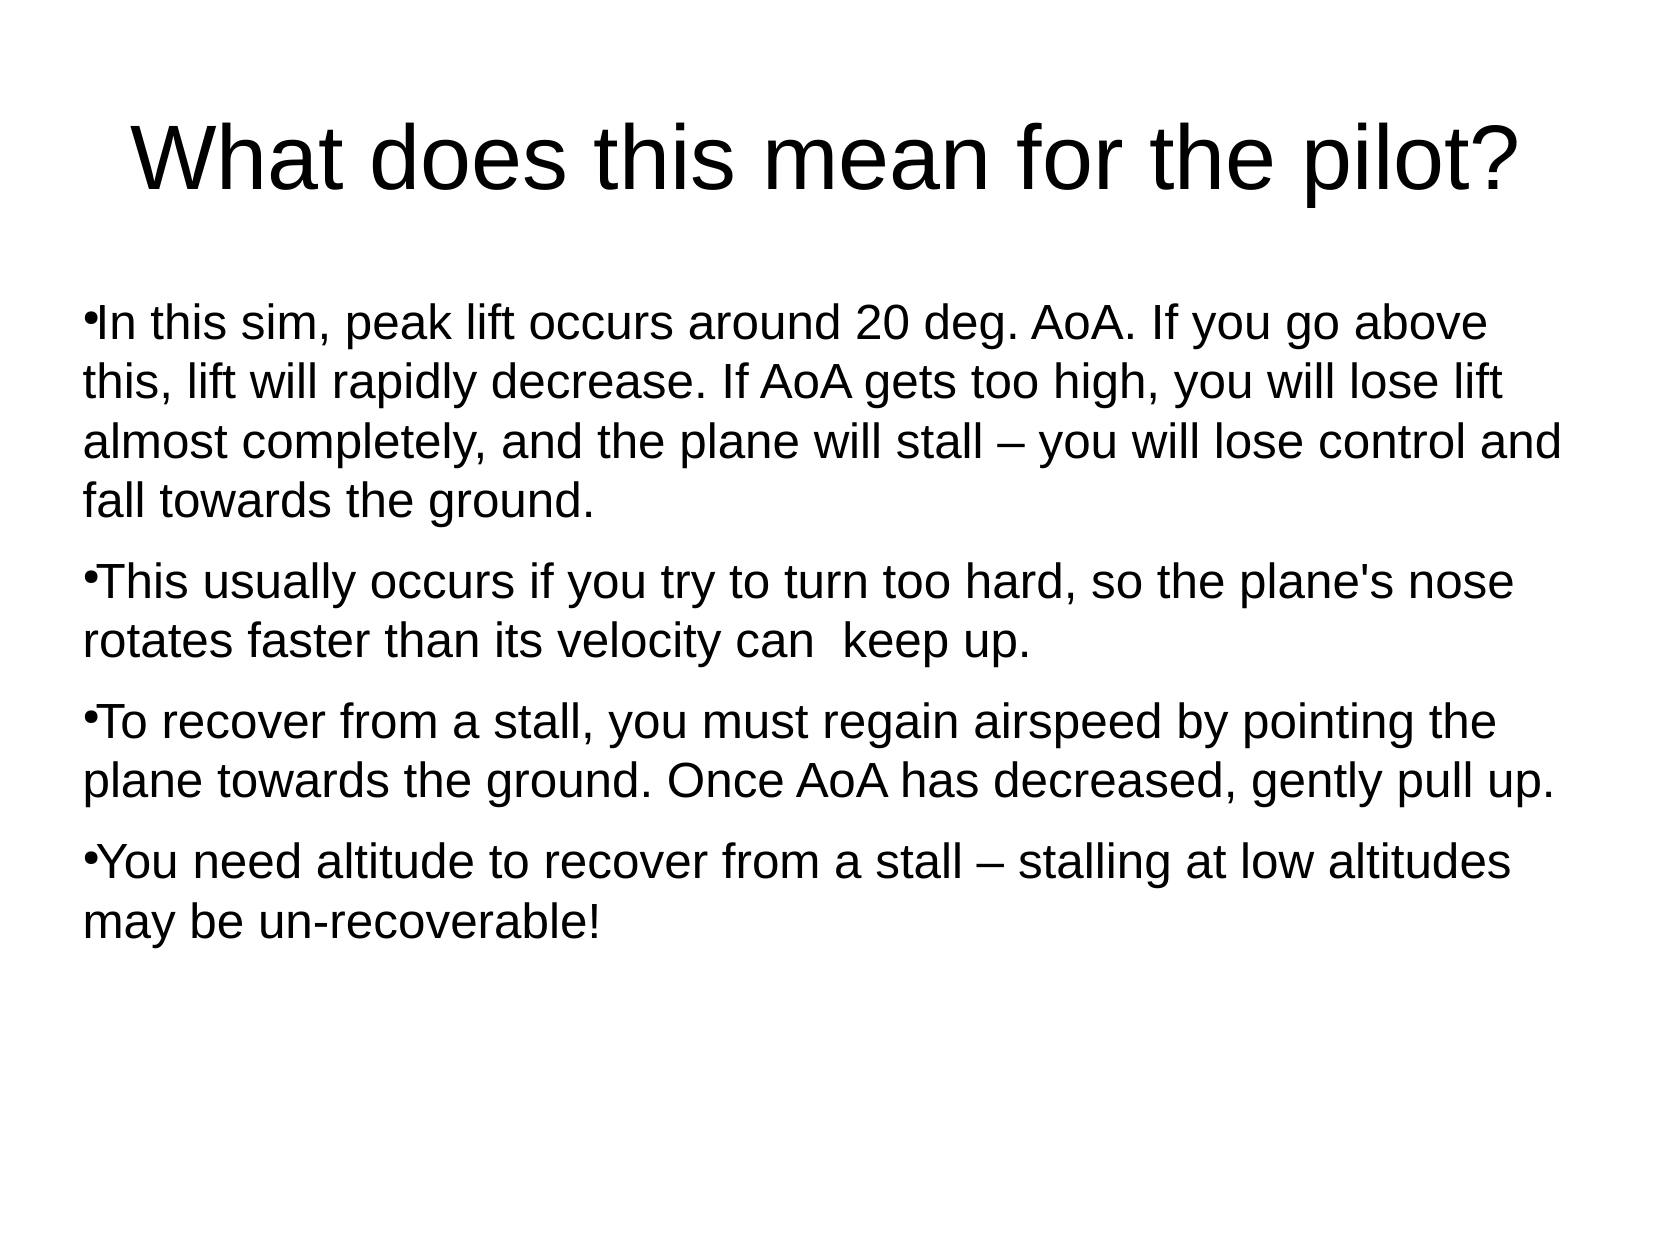

# What does this mean for the pilot?
In this sim, peak lift occurs around 20 deg. AoA. If you go above this, lift will rapidly decrease. If AoA gets too high, you will lose lift almost completely, and the plane will stall – you will lose control and fall towards the ground.
This usually occurs if you try to turn too hard, so the plane's nose rotates faster than its velocity can keep up.
To recover from a stall, you must regain airspeed by pointing the plane towards the ground. Once AoA has decreased, gently pull up.
You need altitude to recover from a stall – stalling at low altitudes may be un-recoverable!